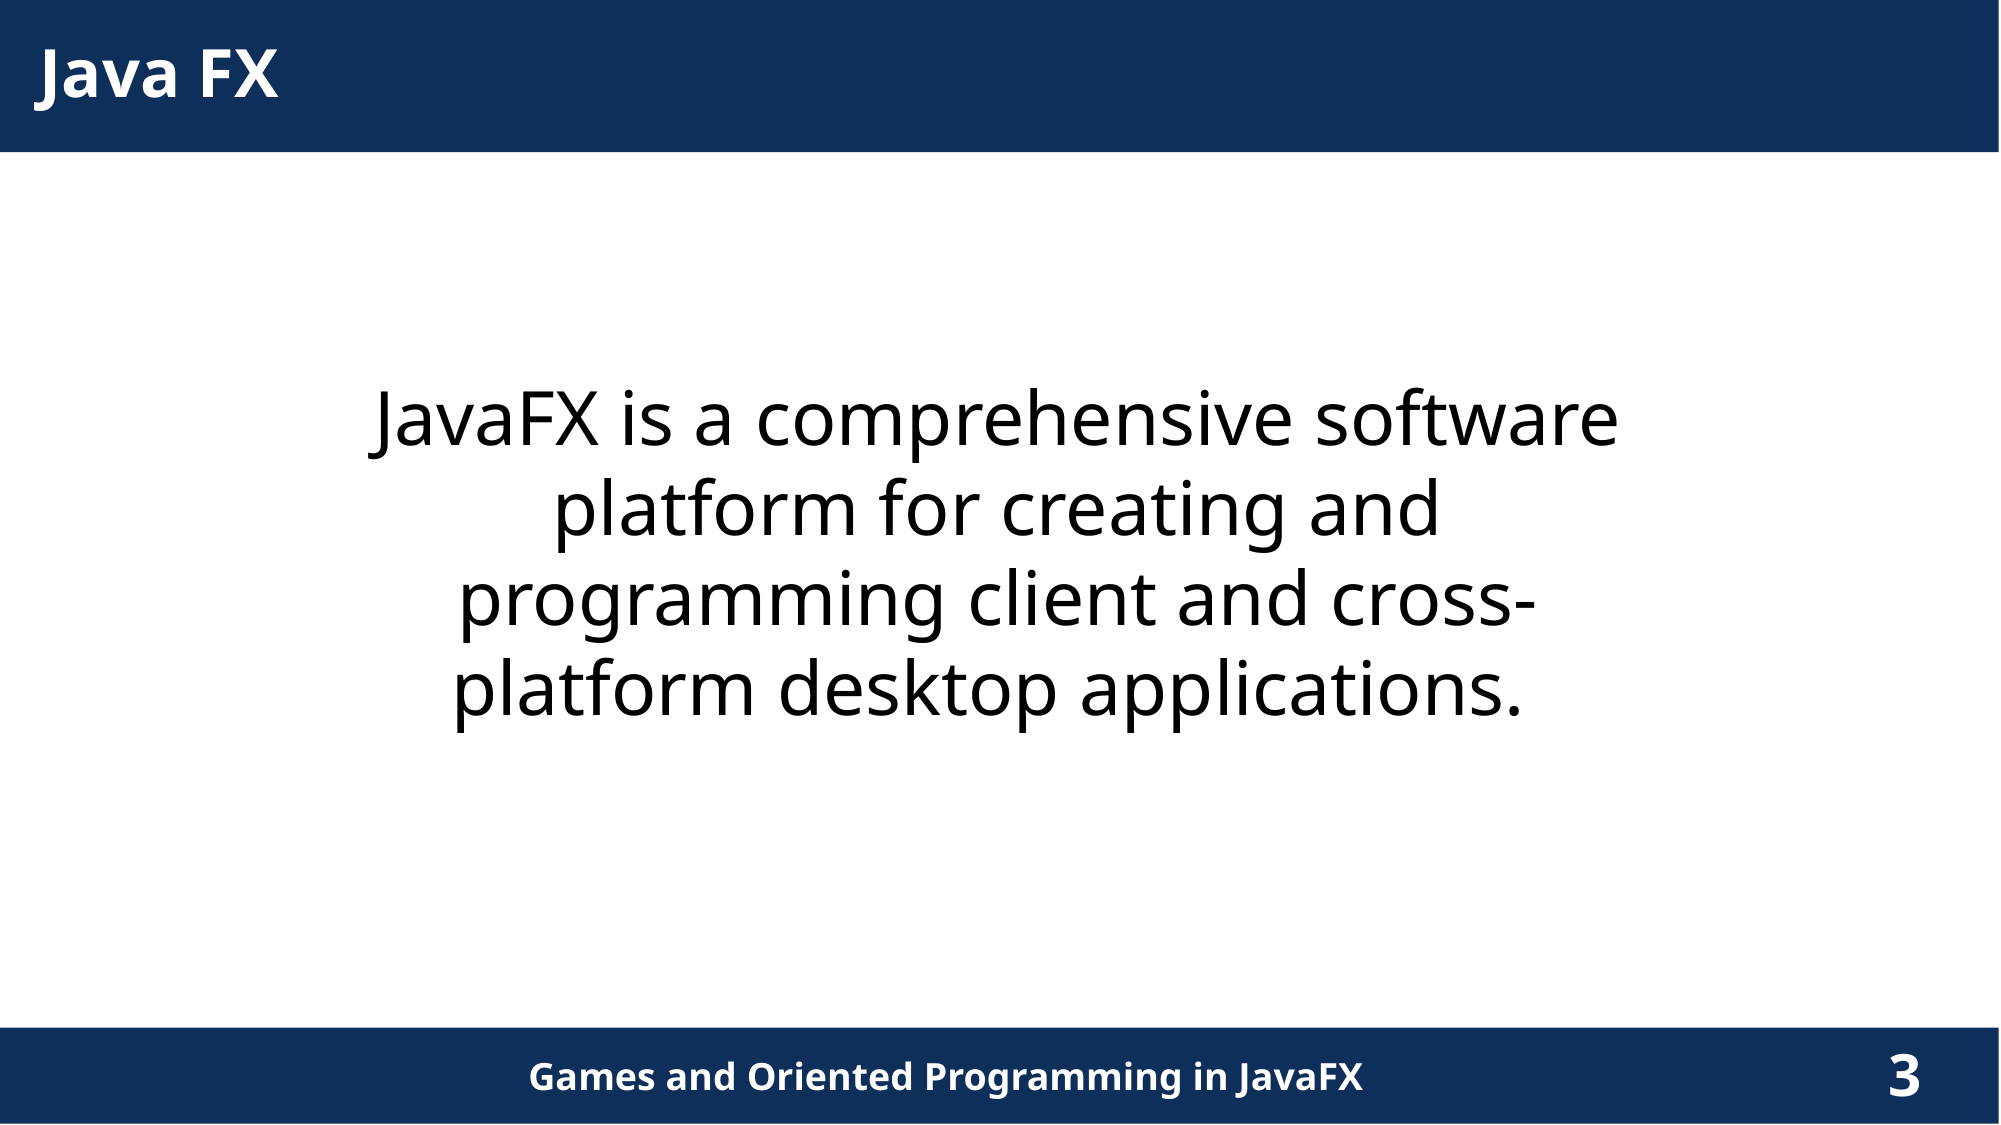

Java FX
JavaFX is a comprehensive software platform for creating and programming client and cross-platform desktop applications.